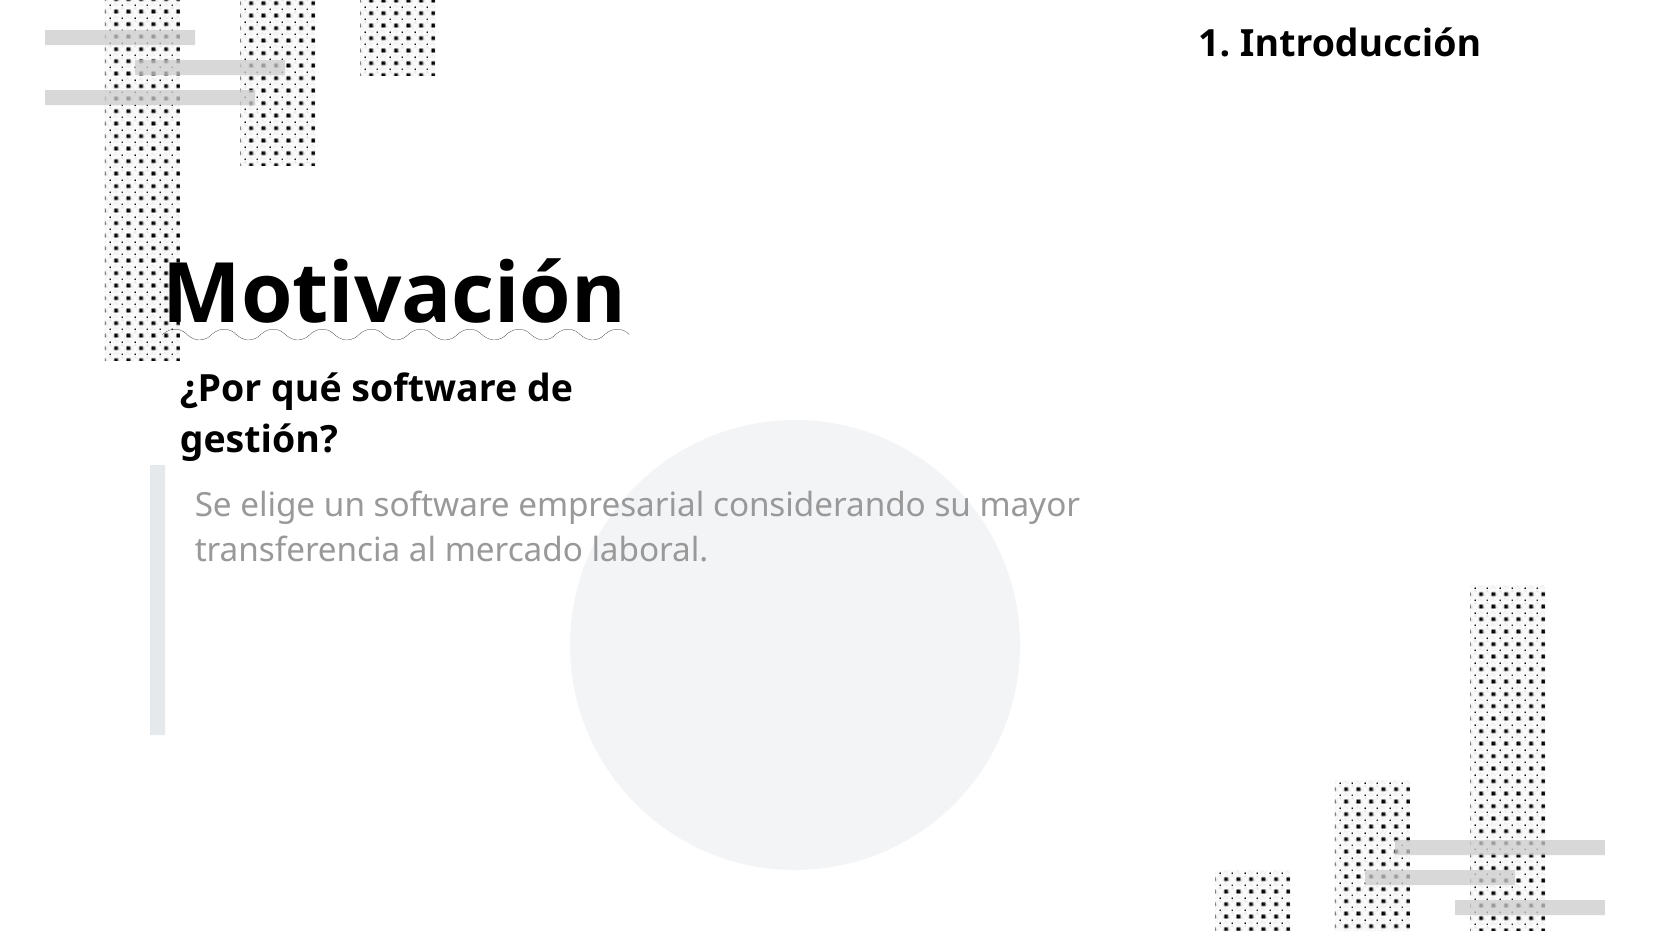

1. Introducción
Motivación
¿Por qué software de gestión?
Se elige un software empresarial considerando su mayor transferencia al mercado laboral.